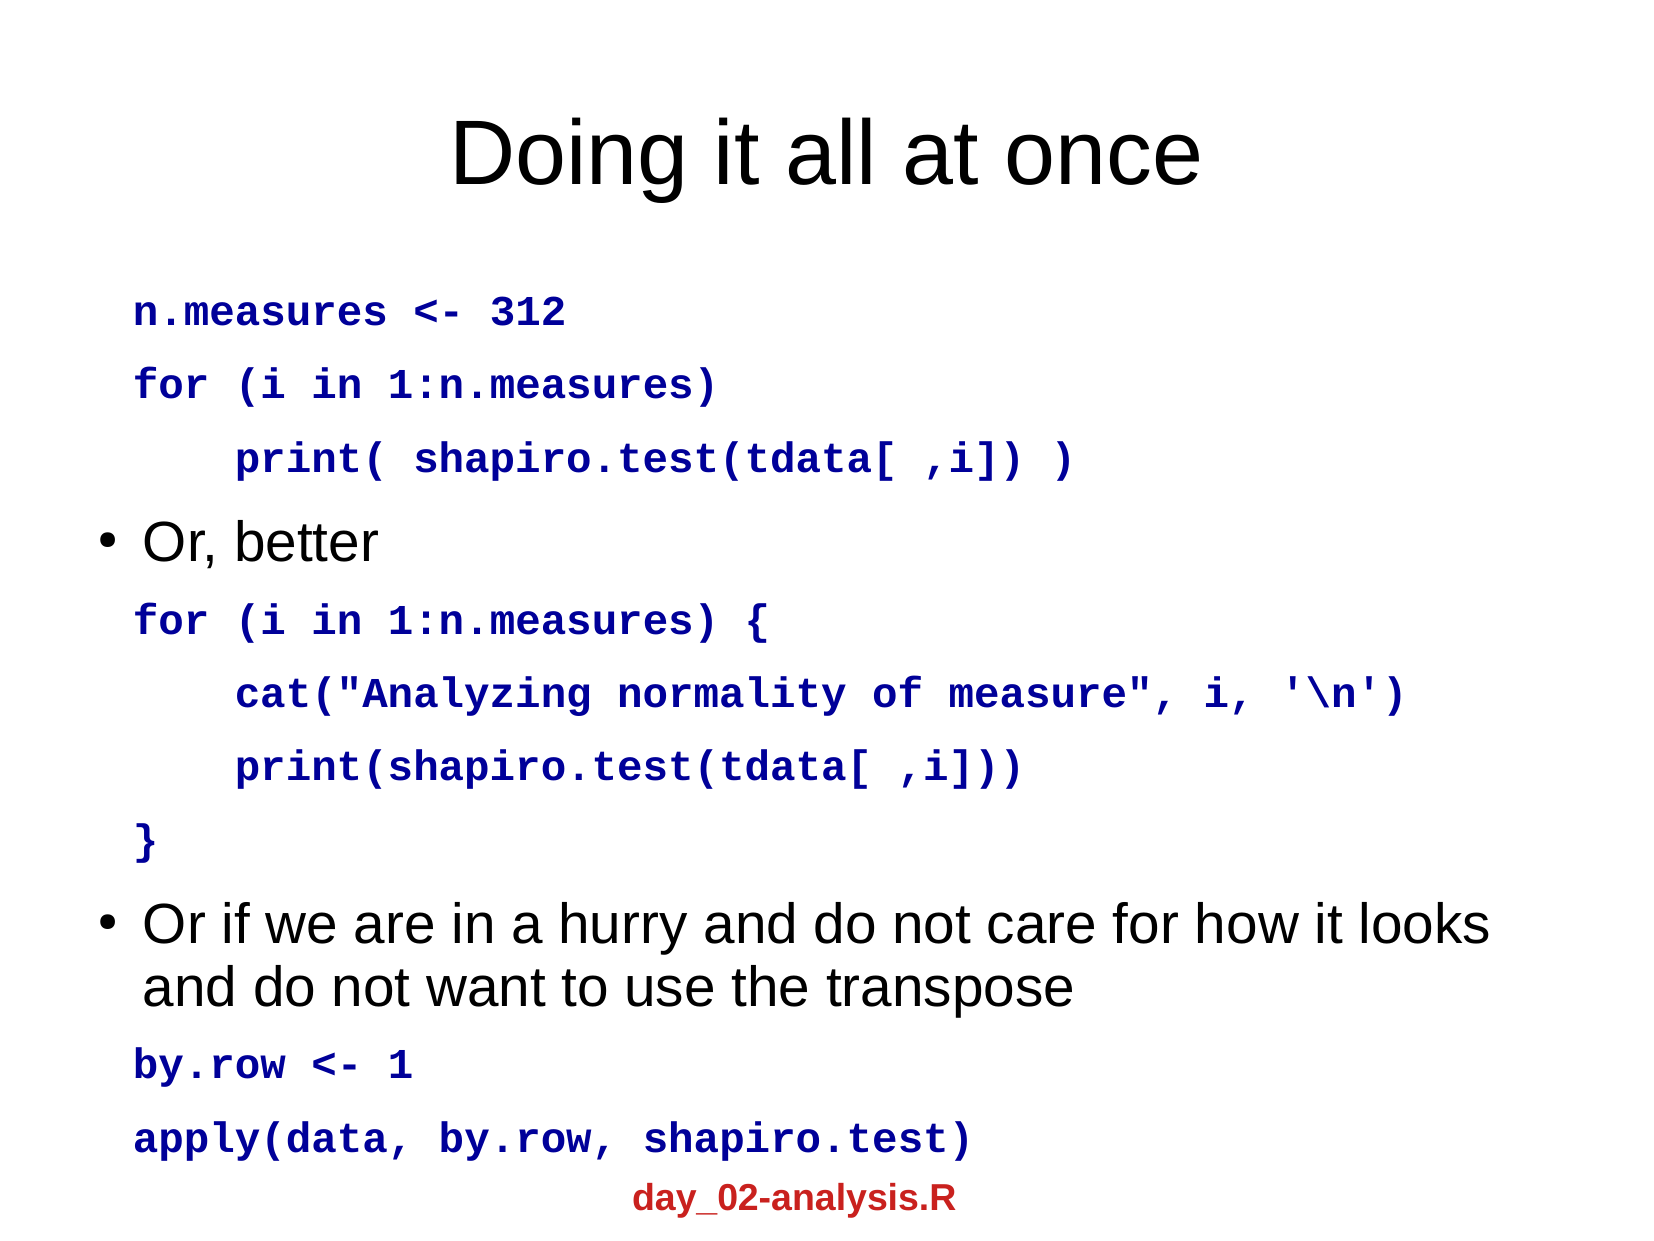

# Doing it all at once
n.measures <- 312
for (i in 1:n.measures)
 print( shapiro.test(tdata[ ,i]) )
Or, better
for (i in 1:n.measures) {
 cat("Analyzing normality of measure", i, '\n')
 print(shapiro.test(tdata[ ,i]))
}
Or if we are in a hurry and do not care for how it looks and do not want to use the transpose
by.row <- 1
apply(data, by.row, shapiro.test)
day_02-analysis.R